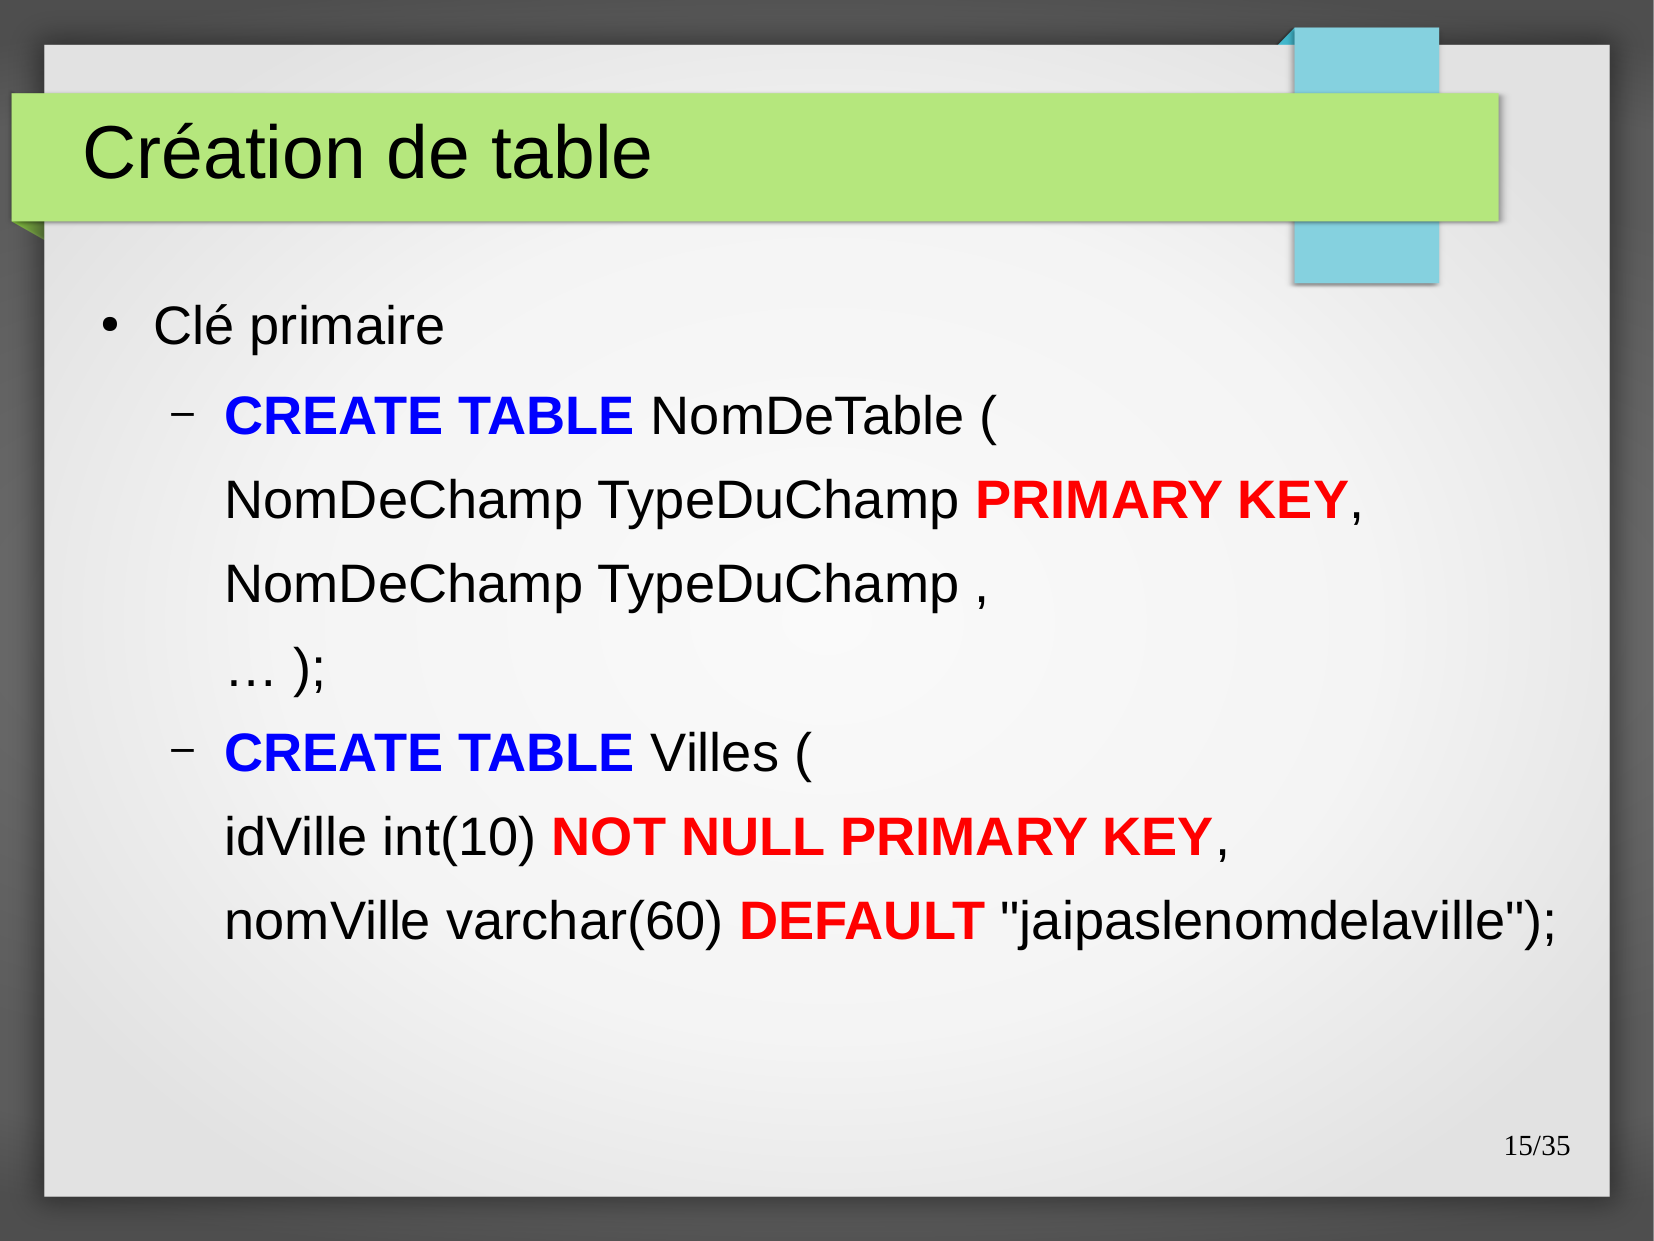

# Création de table
Clé primaire
CREATE TABLE NomDeTable (
NomDeChamp TypeDuChamp PRIMARY KEY,
NomDeChamp TypeDuChamp ,
… );
CREATE TABLE Villes (
idVille int(10) NOT NULL PRIMARY KEY,
nomVille varchar(60) DEFAULT "jaipaslenomdelaville");
15